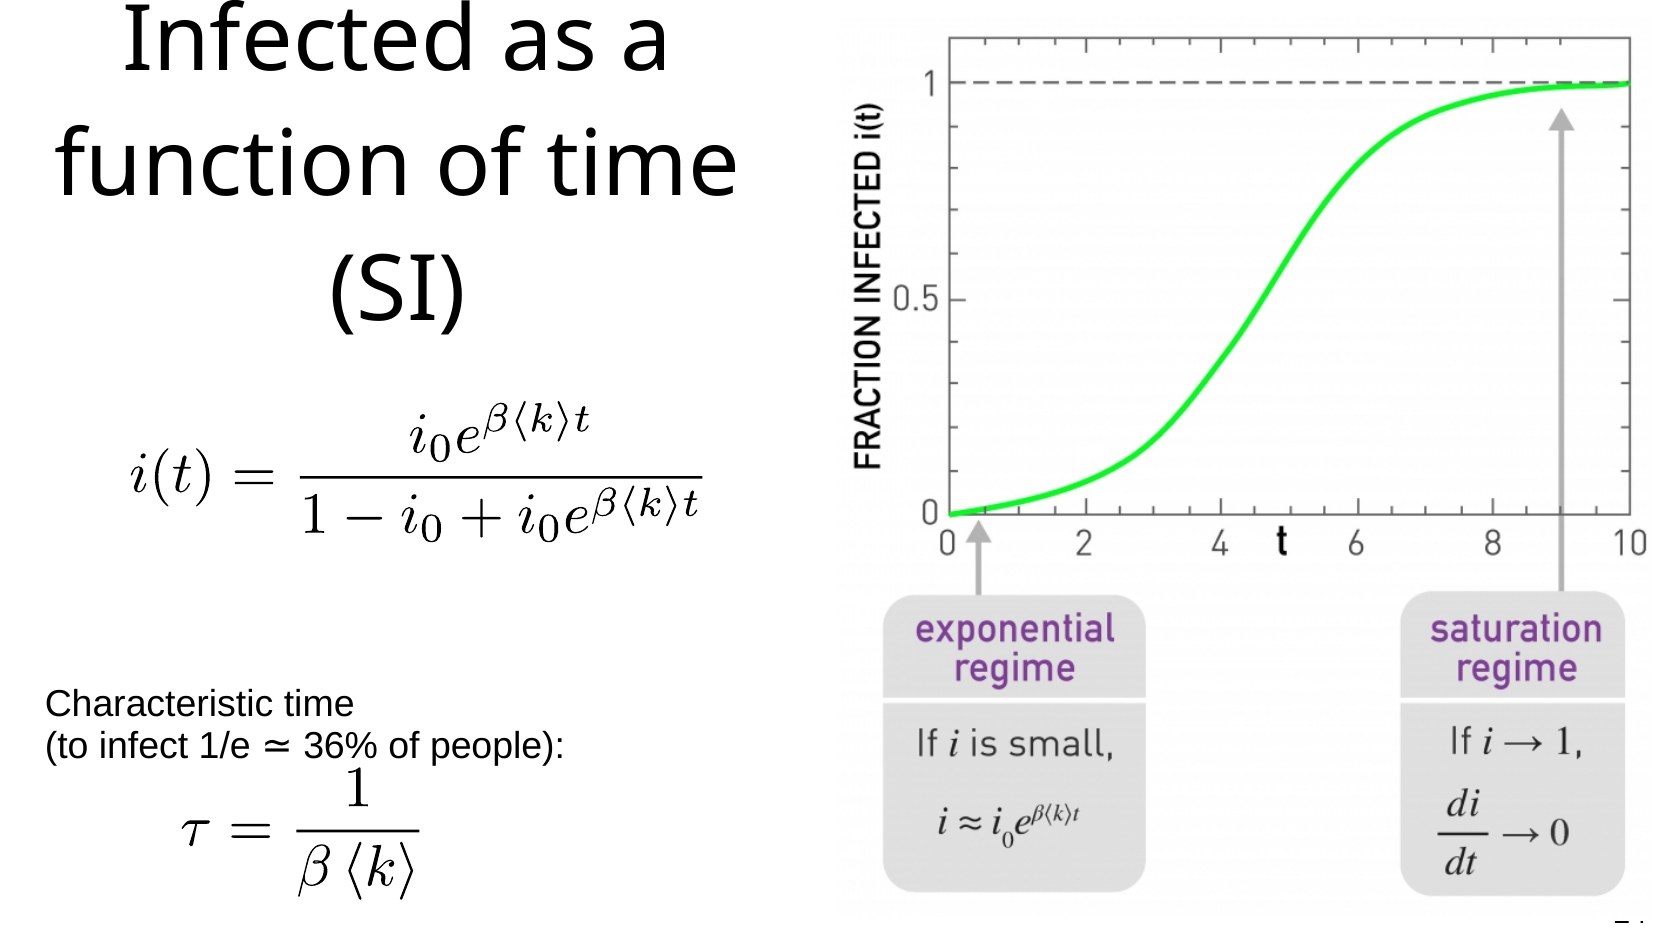

# Infected as a function of time (SI)
Characteristic time
(to infect 1/e ≃ 36% of people):
24